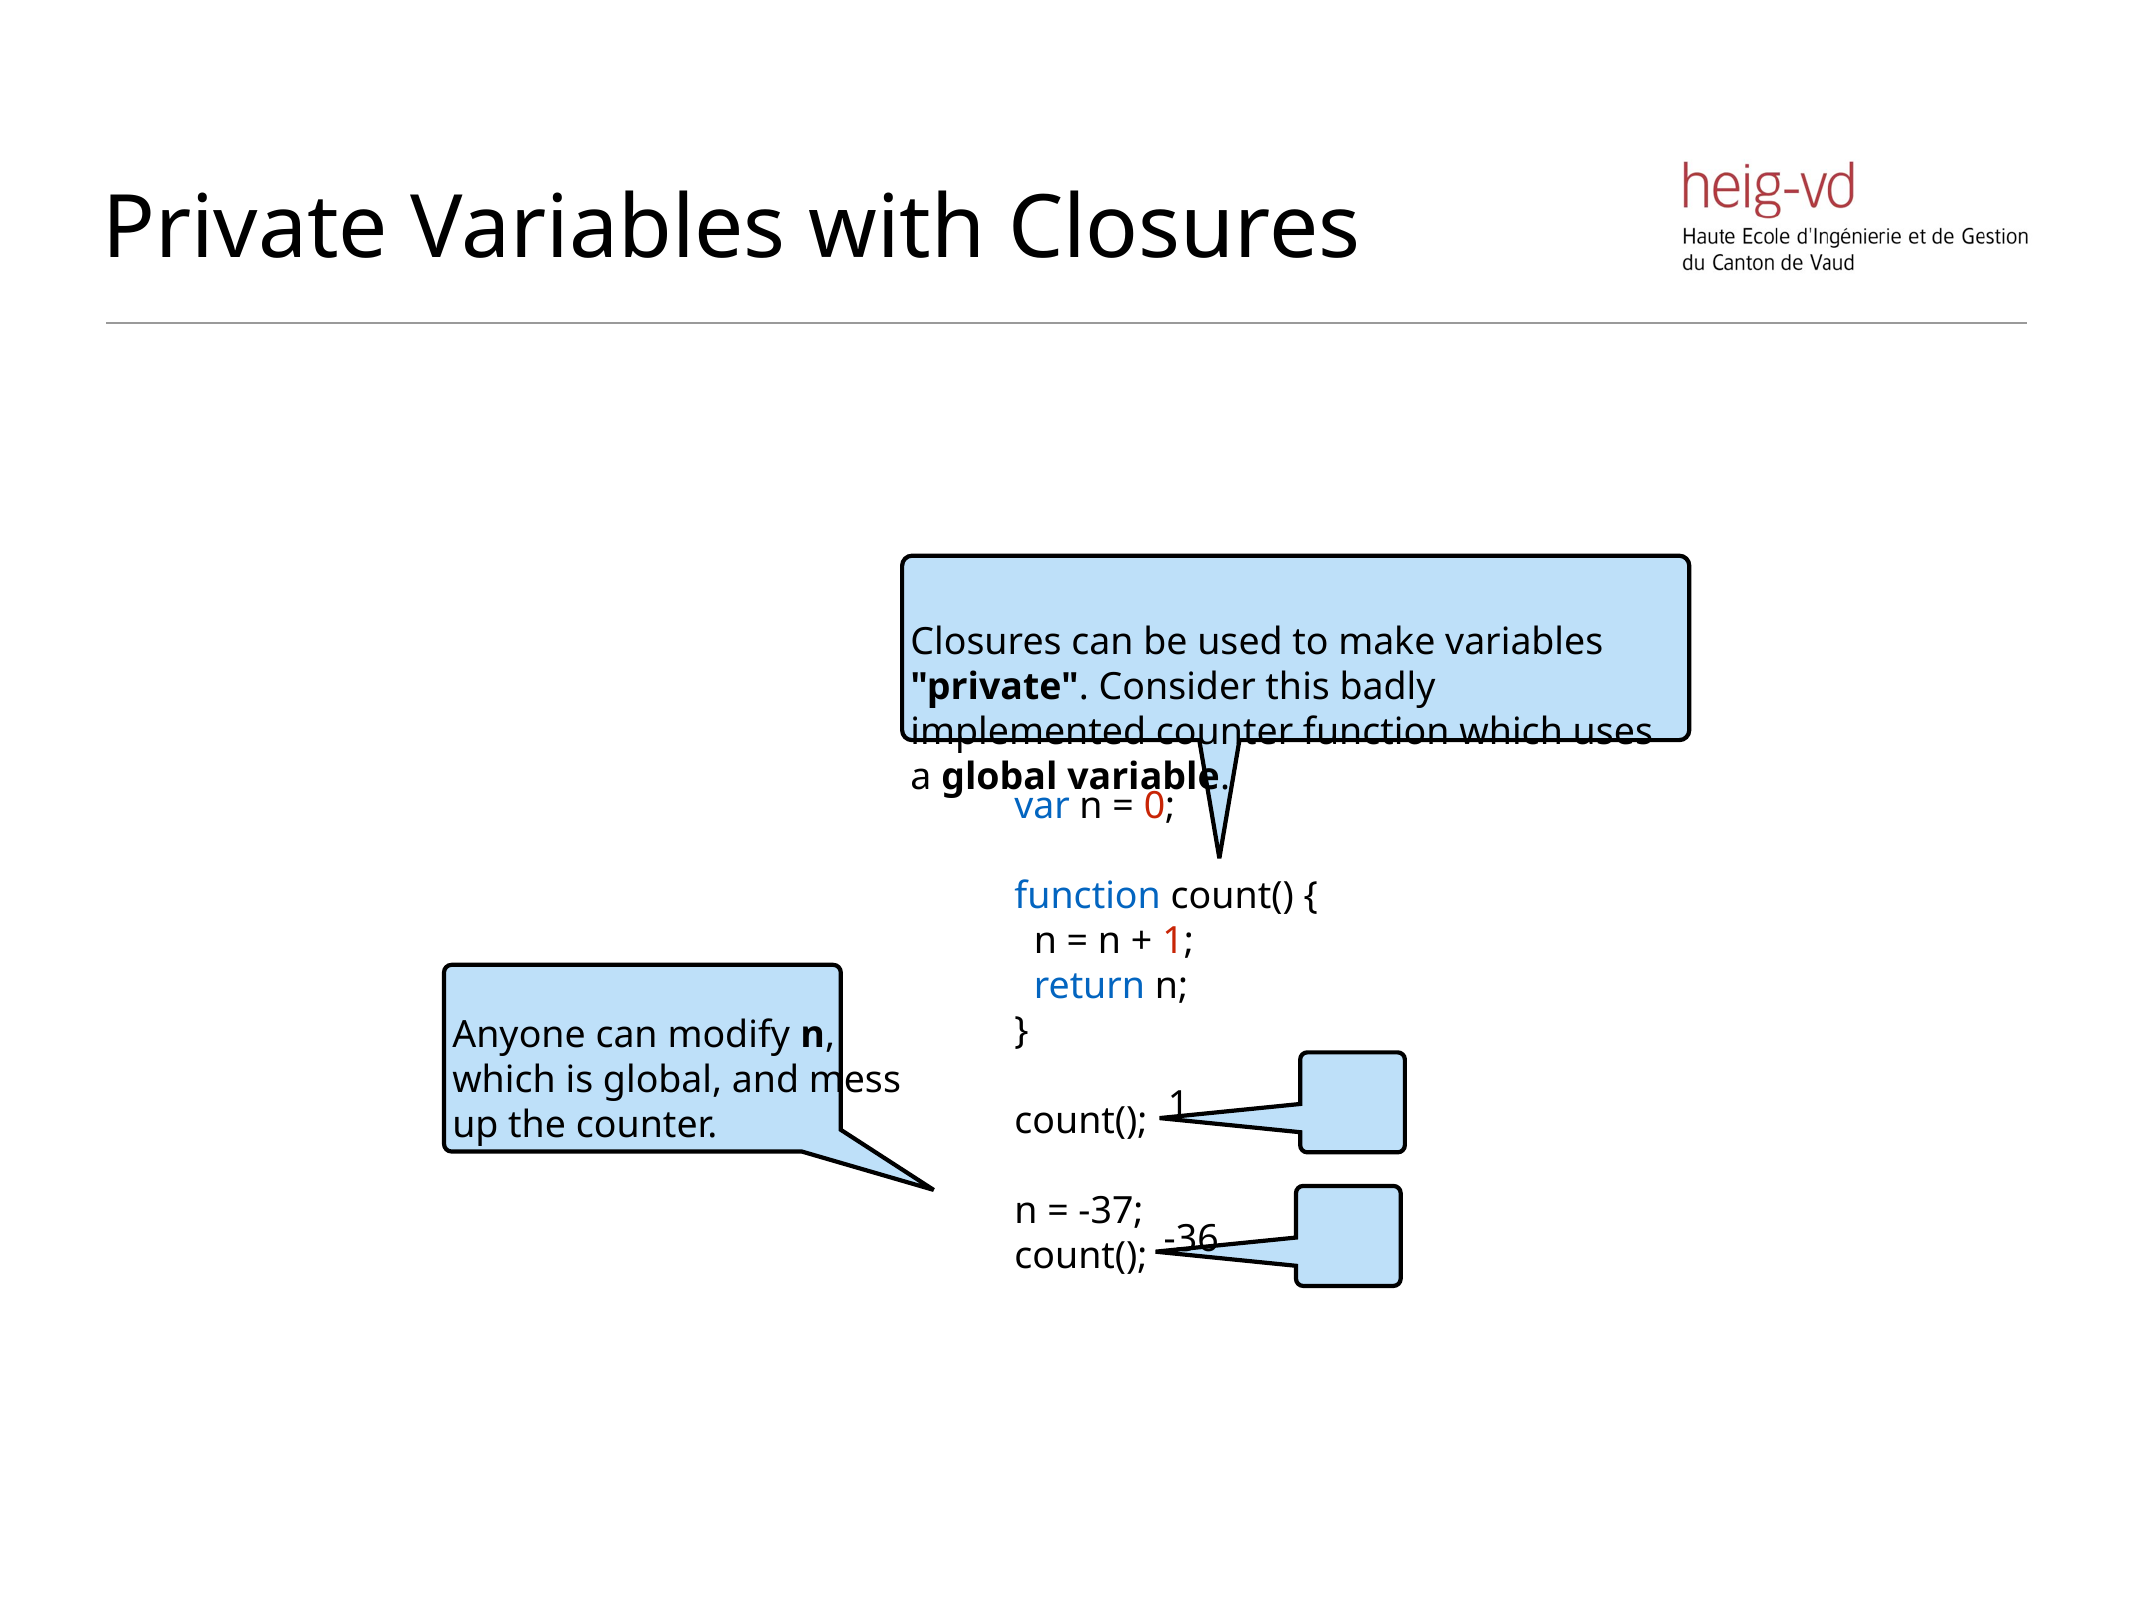

# Private Variables with Closures
Closures can be used to make variables "private". Consider this badly implemented counter function which uses a global variable.
var n = 0;
function count() {
 n = n + 1;
 return n;
}
count();
n = -37;
count();
Anyone can modify n, which is global, and mess up the counter.
1
-36